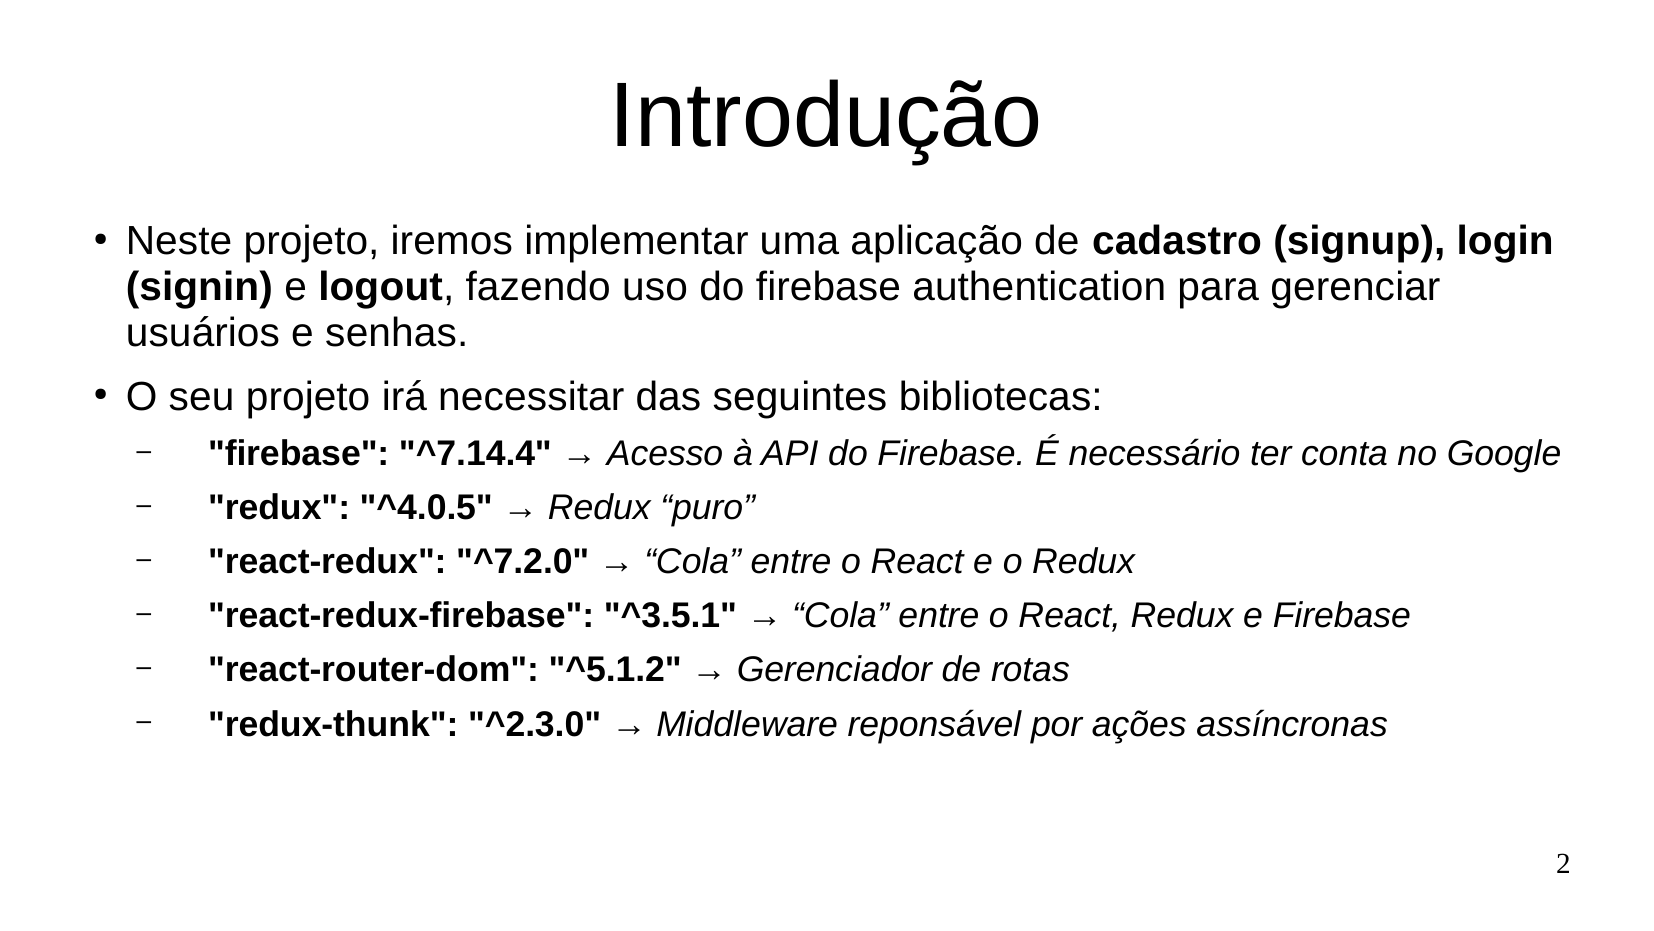

# Introdução
Neste projeto, iremos implementar uma aplicação de cadastro (signup), login (signin) e logout, fazendo uso do firebase authentication para gerenciar usuários e senhas.
O seu projeto irá necessitar das seguintes bibliotecas:
 "firebase": "^7.14.4" → Acesso à API do Firebase. É necessário ter conta no Google
 "redux": "^4.0.5" → Redux “puro”
 "react-redux": "^7.2.0" → “Cola” entre o React e o Redux
 "react-redux-firebase": "^3.5.1" → “Cola” entre o React, Redux e Firebase
 "react-router-dom": "^5.1.2" → Gerenciador de rotas
 "redux-thunk": "^2.3.0" → Middleware reponsável por ações assíncronas
2